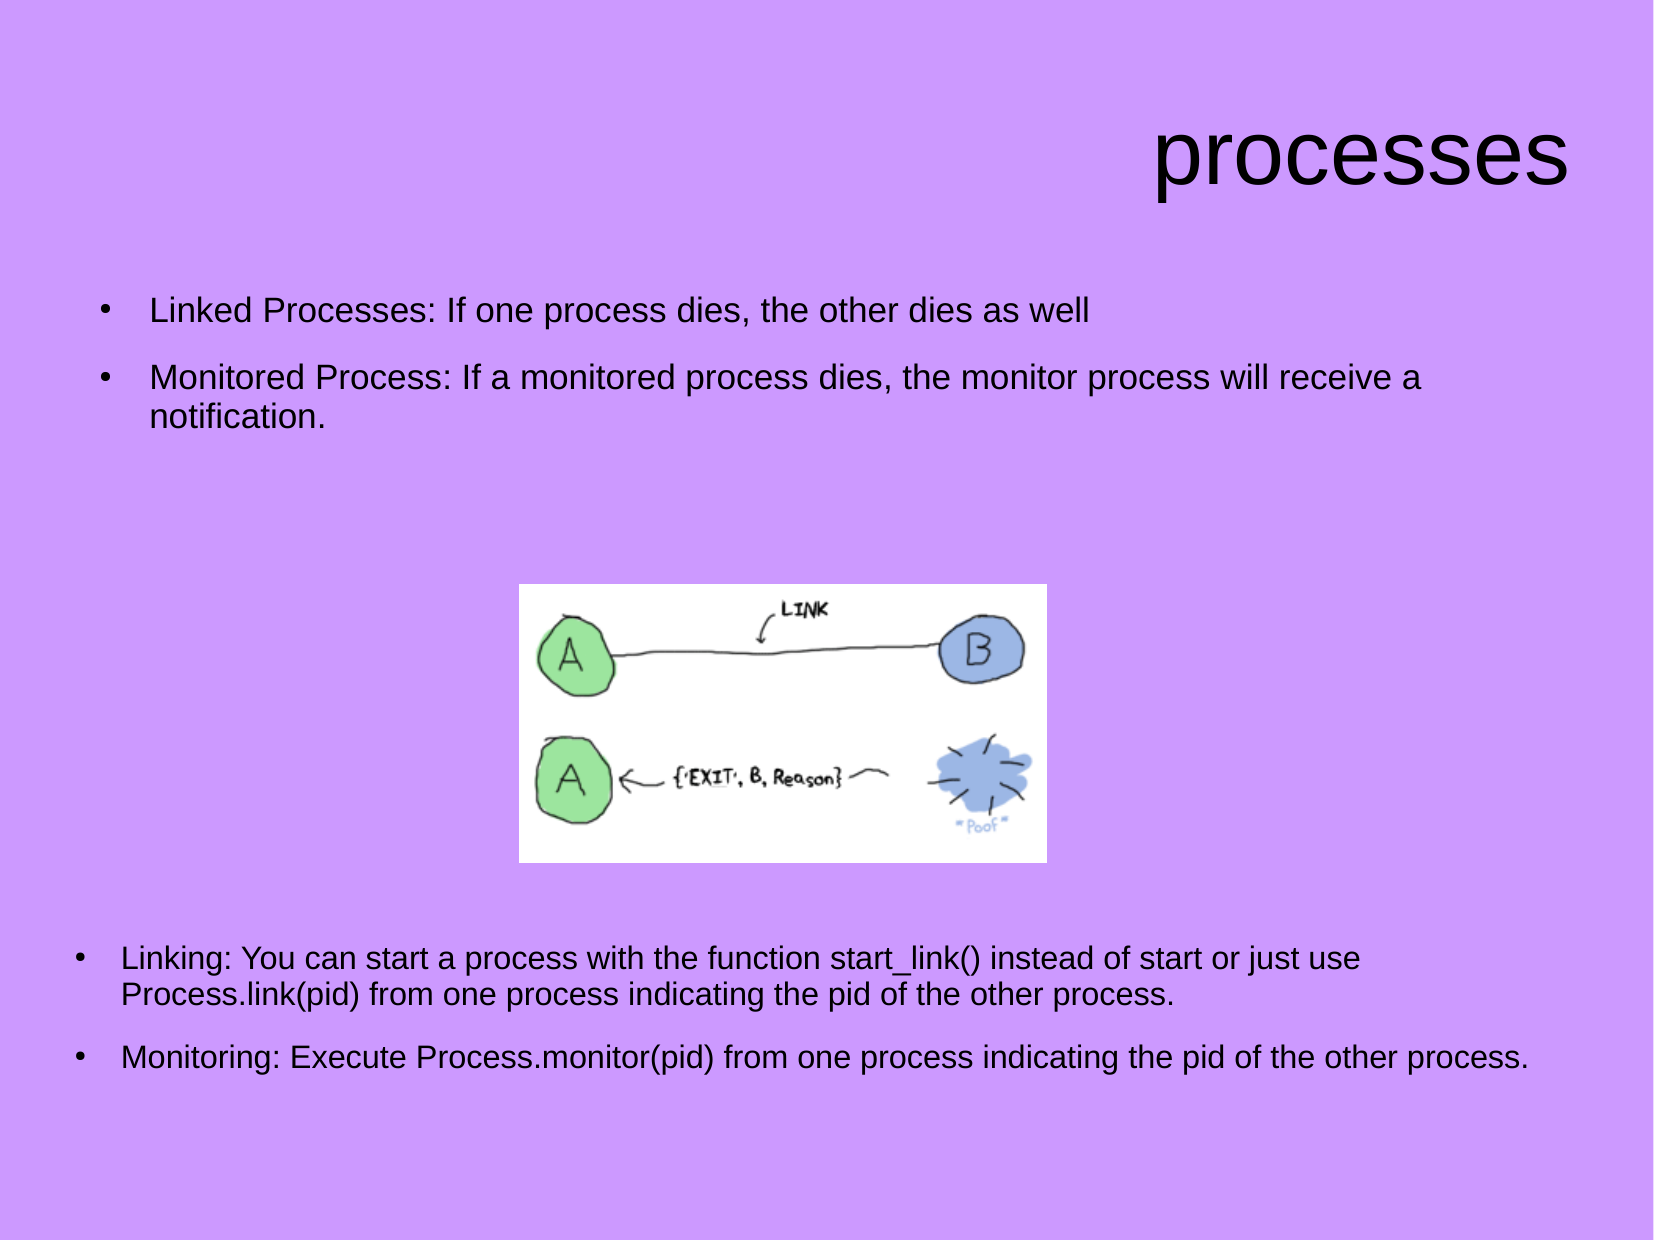

# processes
Linked Processes: If one process dies, the other dies as well
Monitored Process: If a monitored process dies, the monitor process will receive a notification.
Linking: You can start a process with the function start_link() instead of start or just use Process.link(pid) from one process indicating the pid of the other process.
Monitoring: Execute Process.monitor(pid) from one process indicating the pid of the other process.